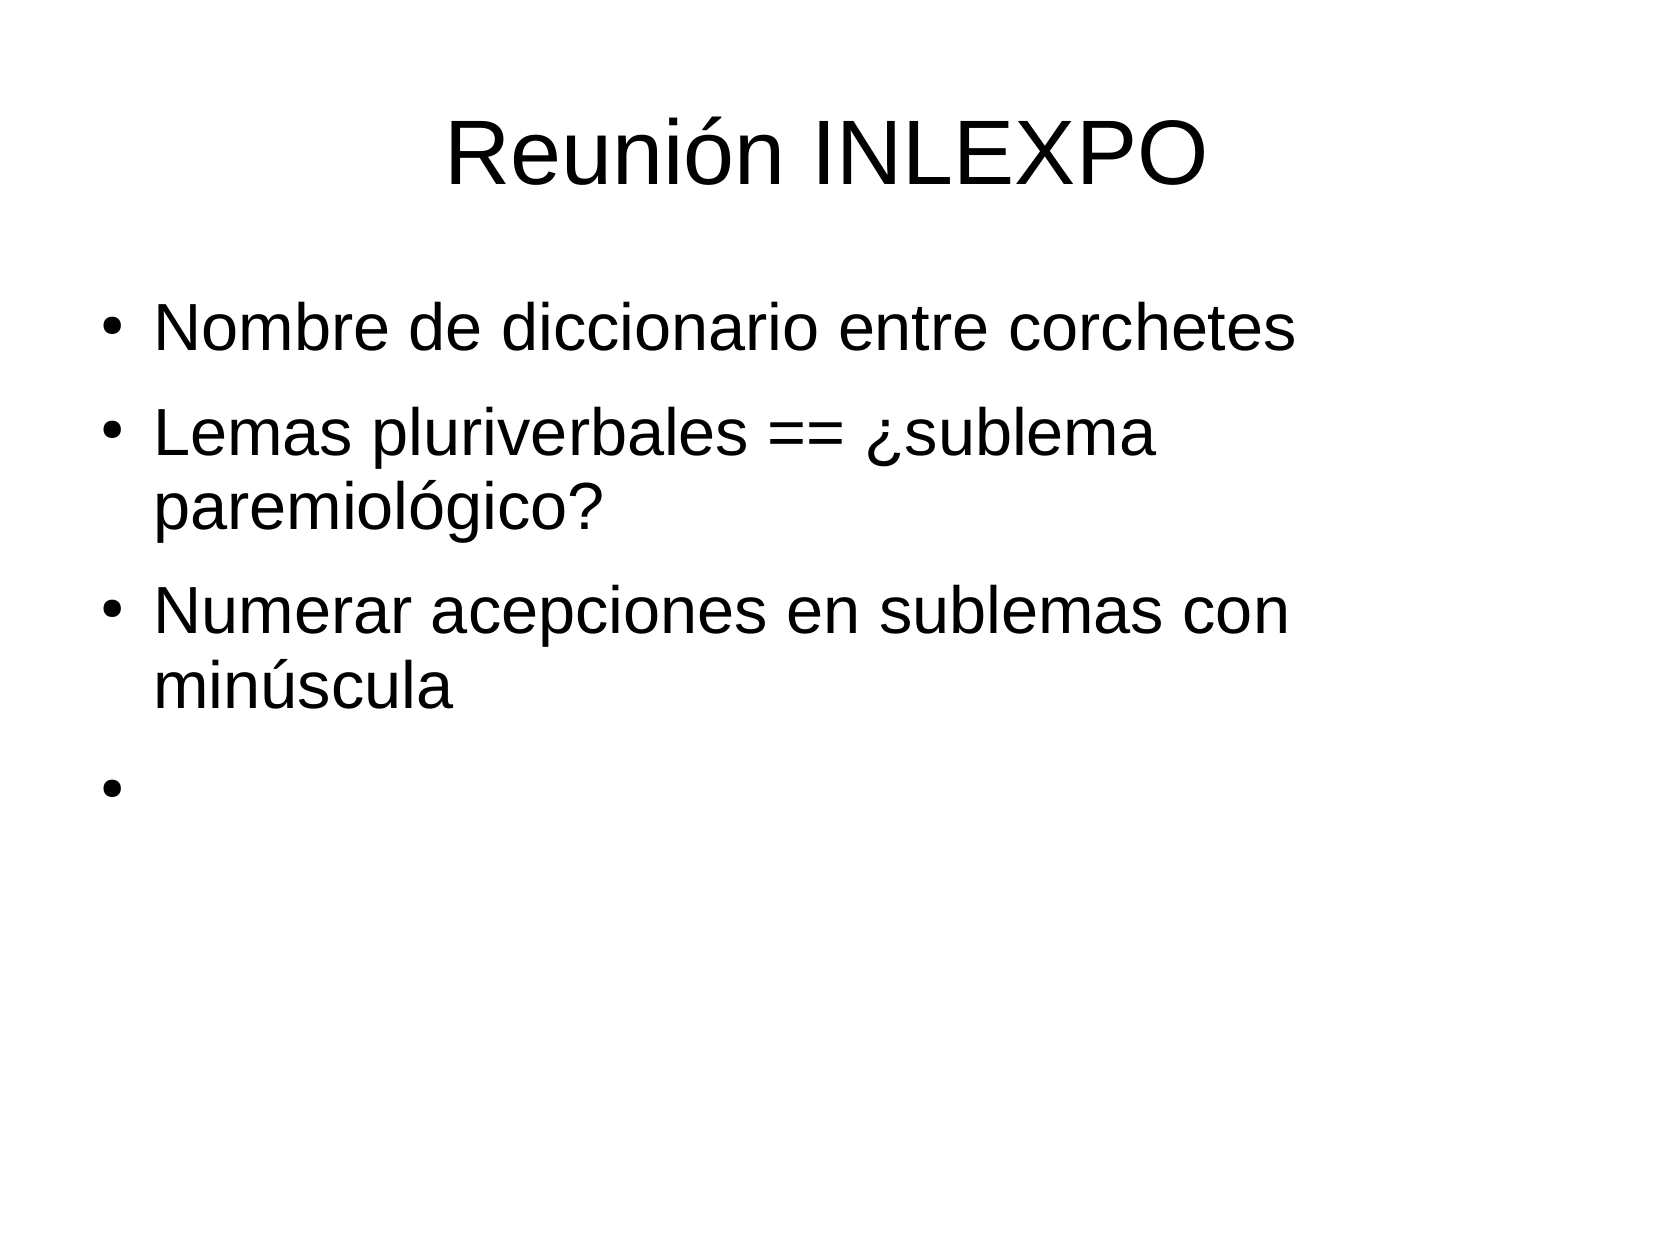

# Reunión INLEXPO
Nombre de diccionario entre corchetes
Lemas pluriverbales == ¿sublema paremiológico?
Numerar acepciones en sublemas con minúscula